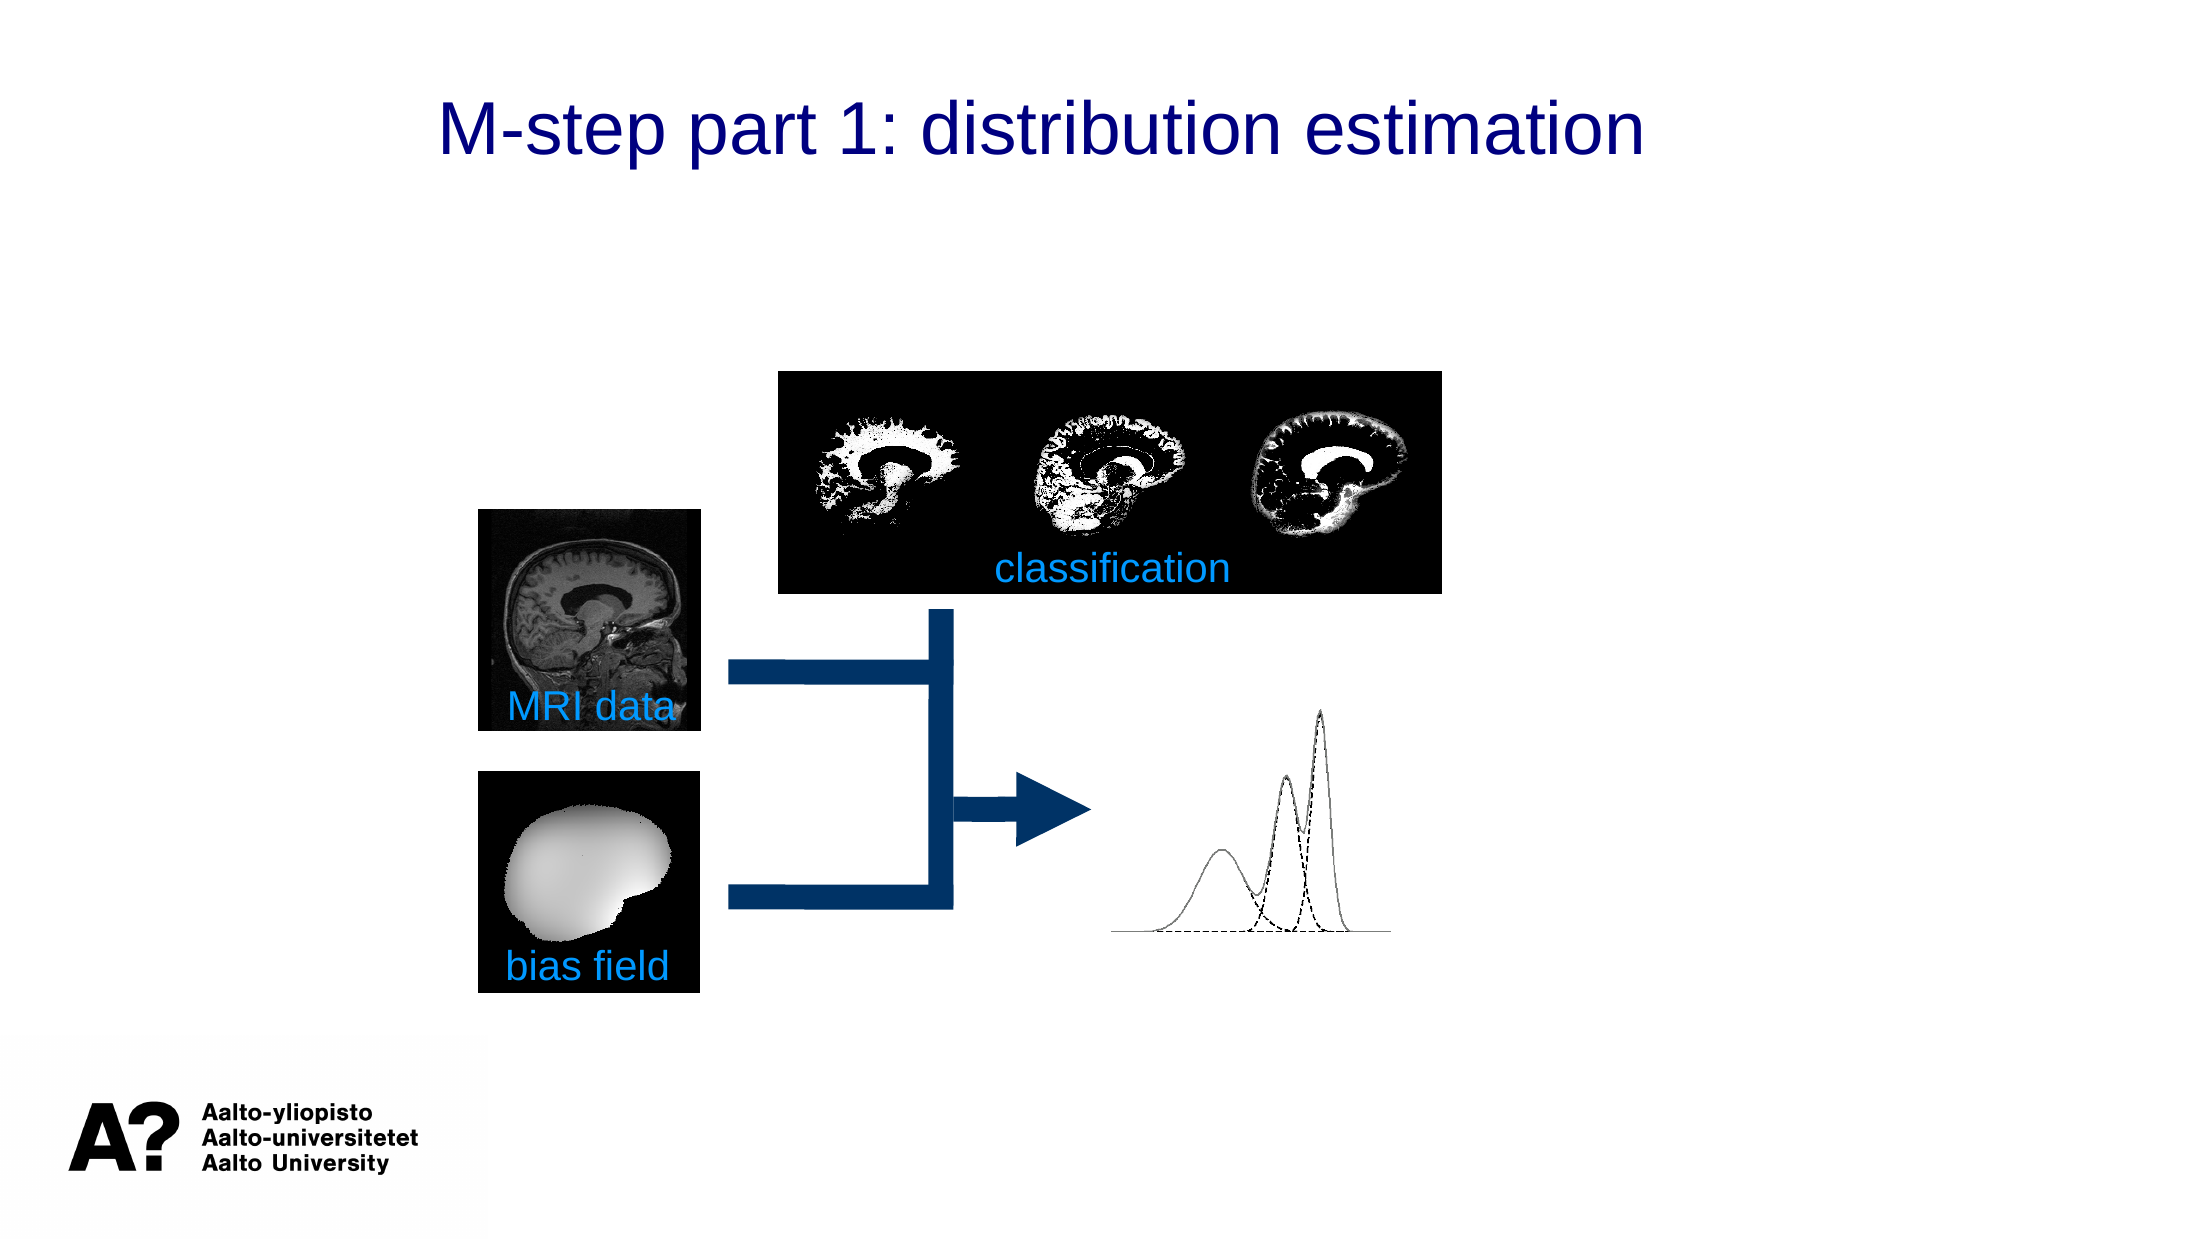

# M-step part 1: distribution estimation
classification
MRI data
bias field